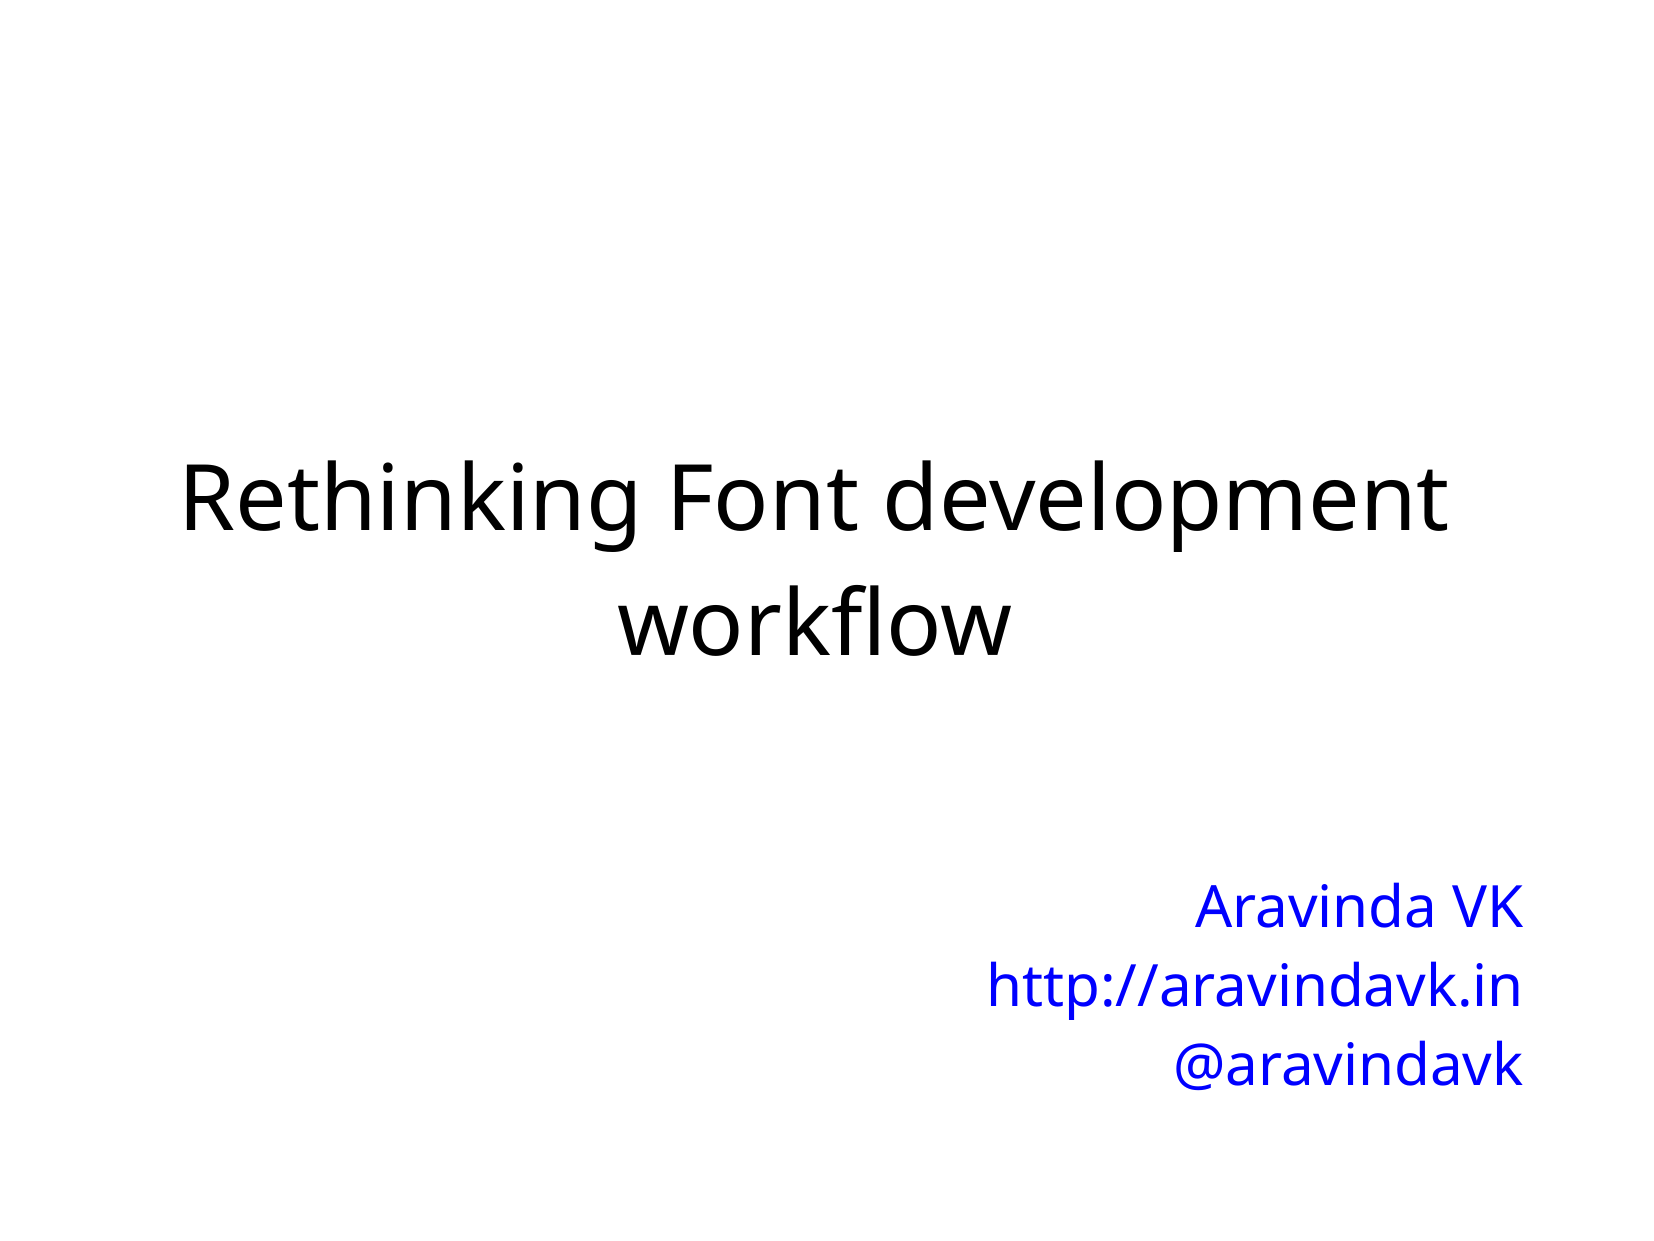

# Rethinking Font development workflow
Aravinda VK
http://aravindavk.in
@aravindavk